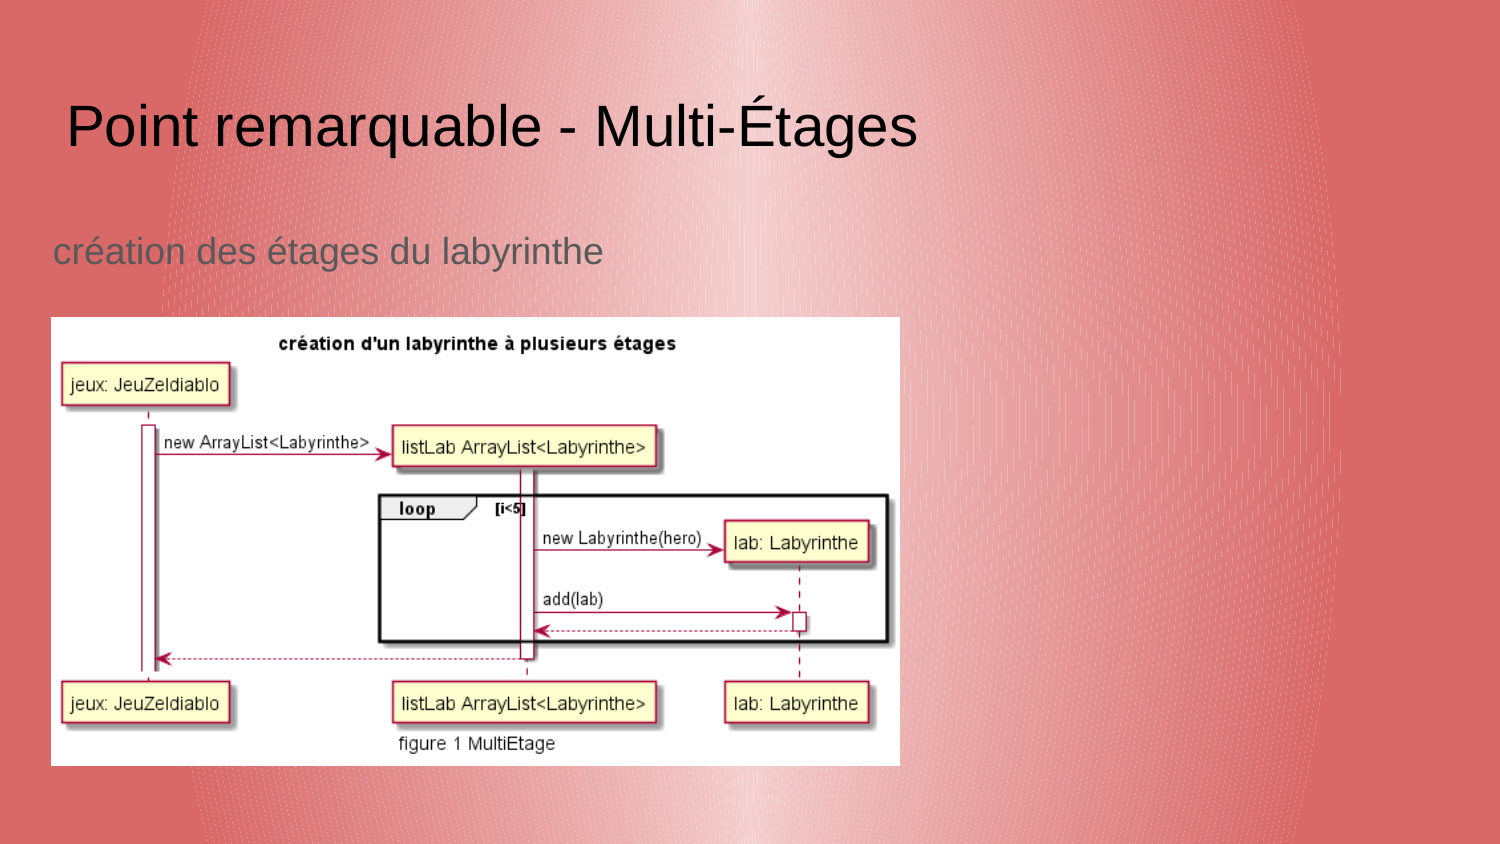

# Point remarquable - Multi-Étages
création des étages du labyrinthe
génération aléatoire des cases